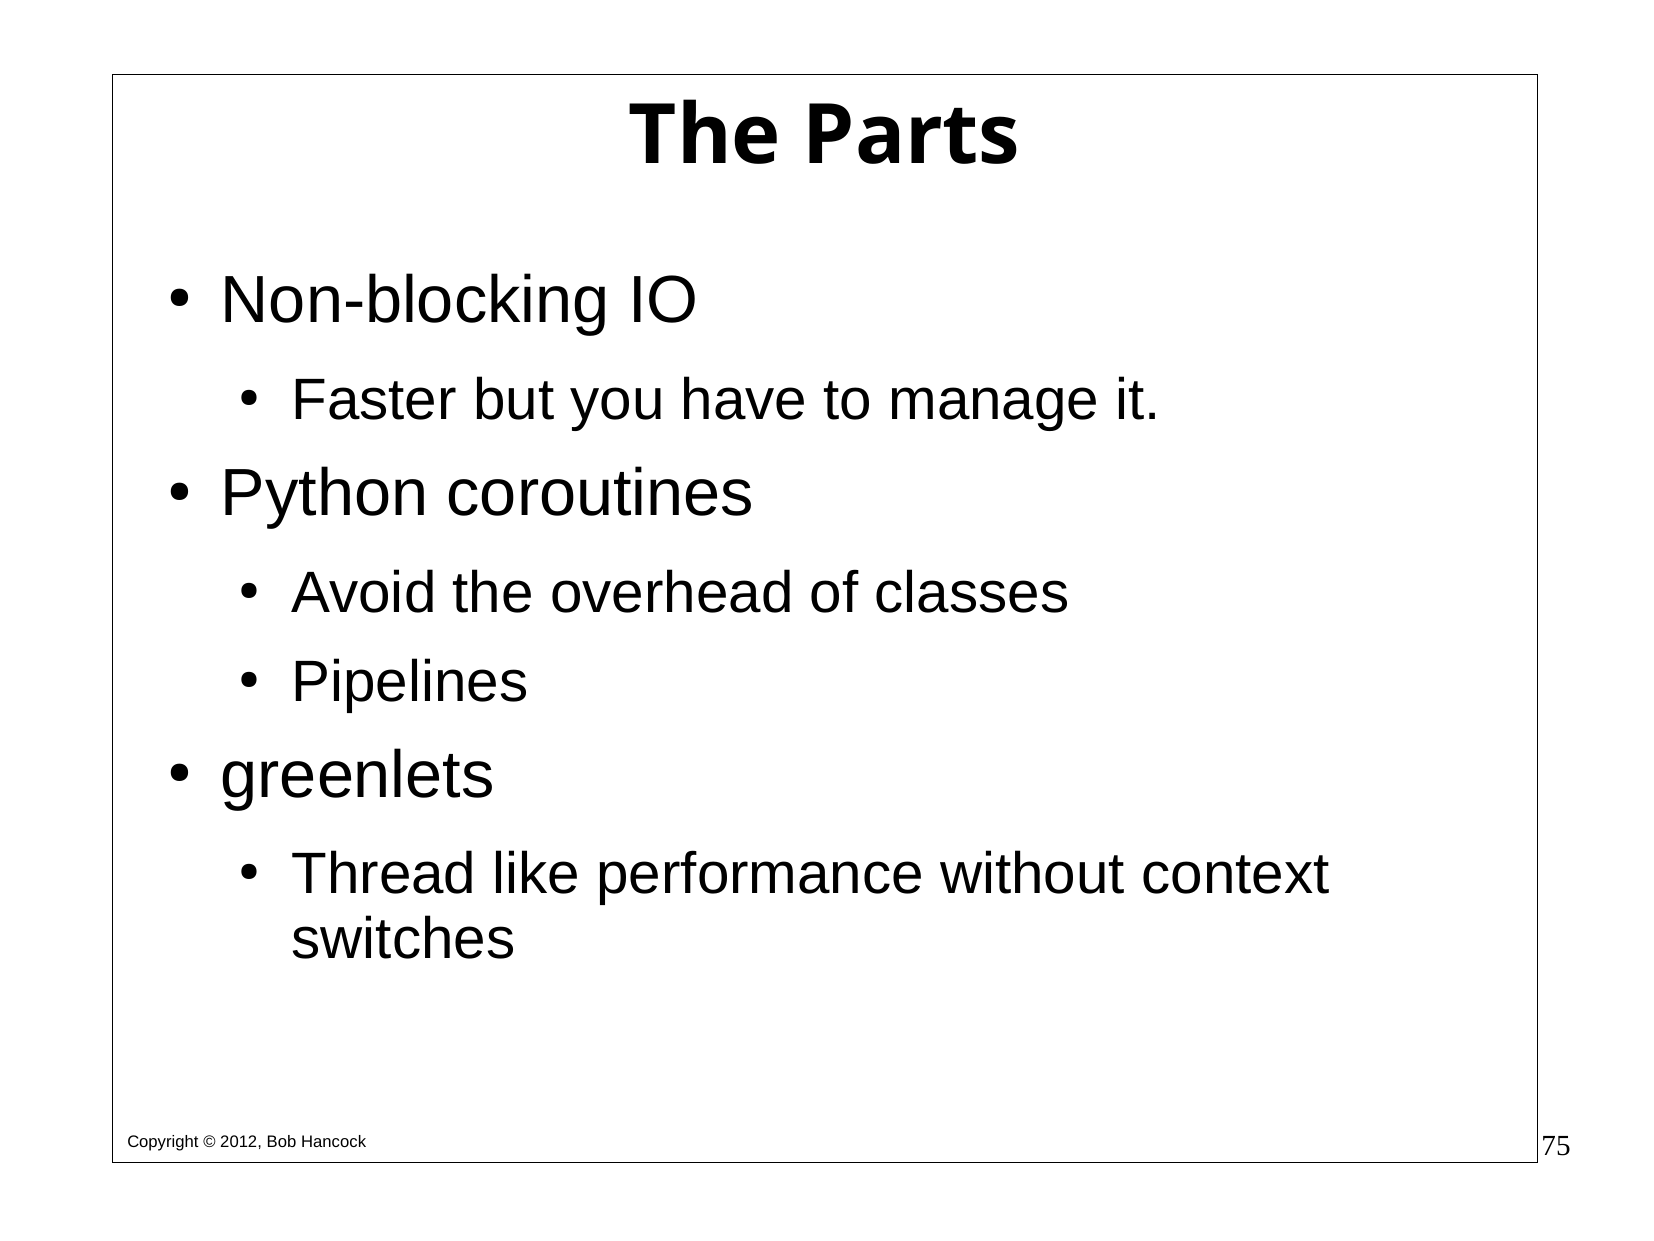

# The Parts
Non-blocking IO
Faster but you have to manage it.
Python coroutines
Avoid the overhead of classes
Pipelines
greenlets
Thread like performance without context switches
Copyright © 2012, Bob Hancock
75